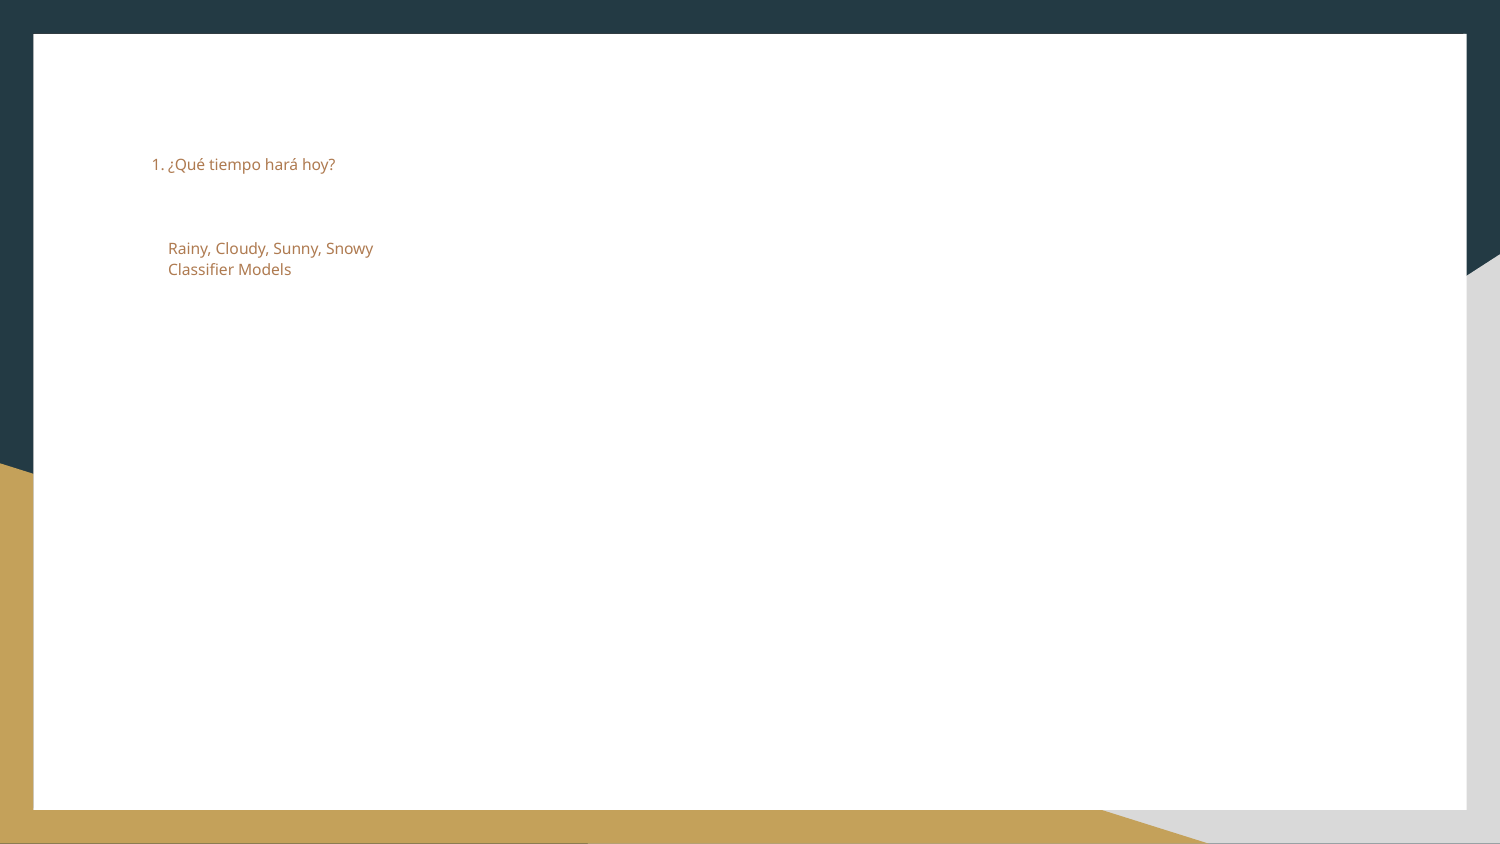

# ¿Qué tiempo hará hoy? Rainy, Cloudy, Sunny, Snowy Classifier Models